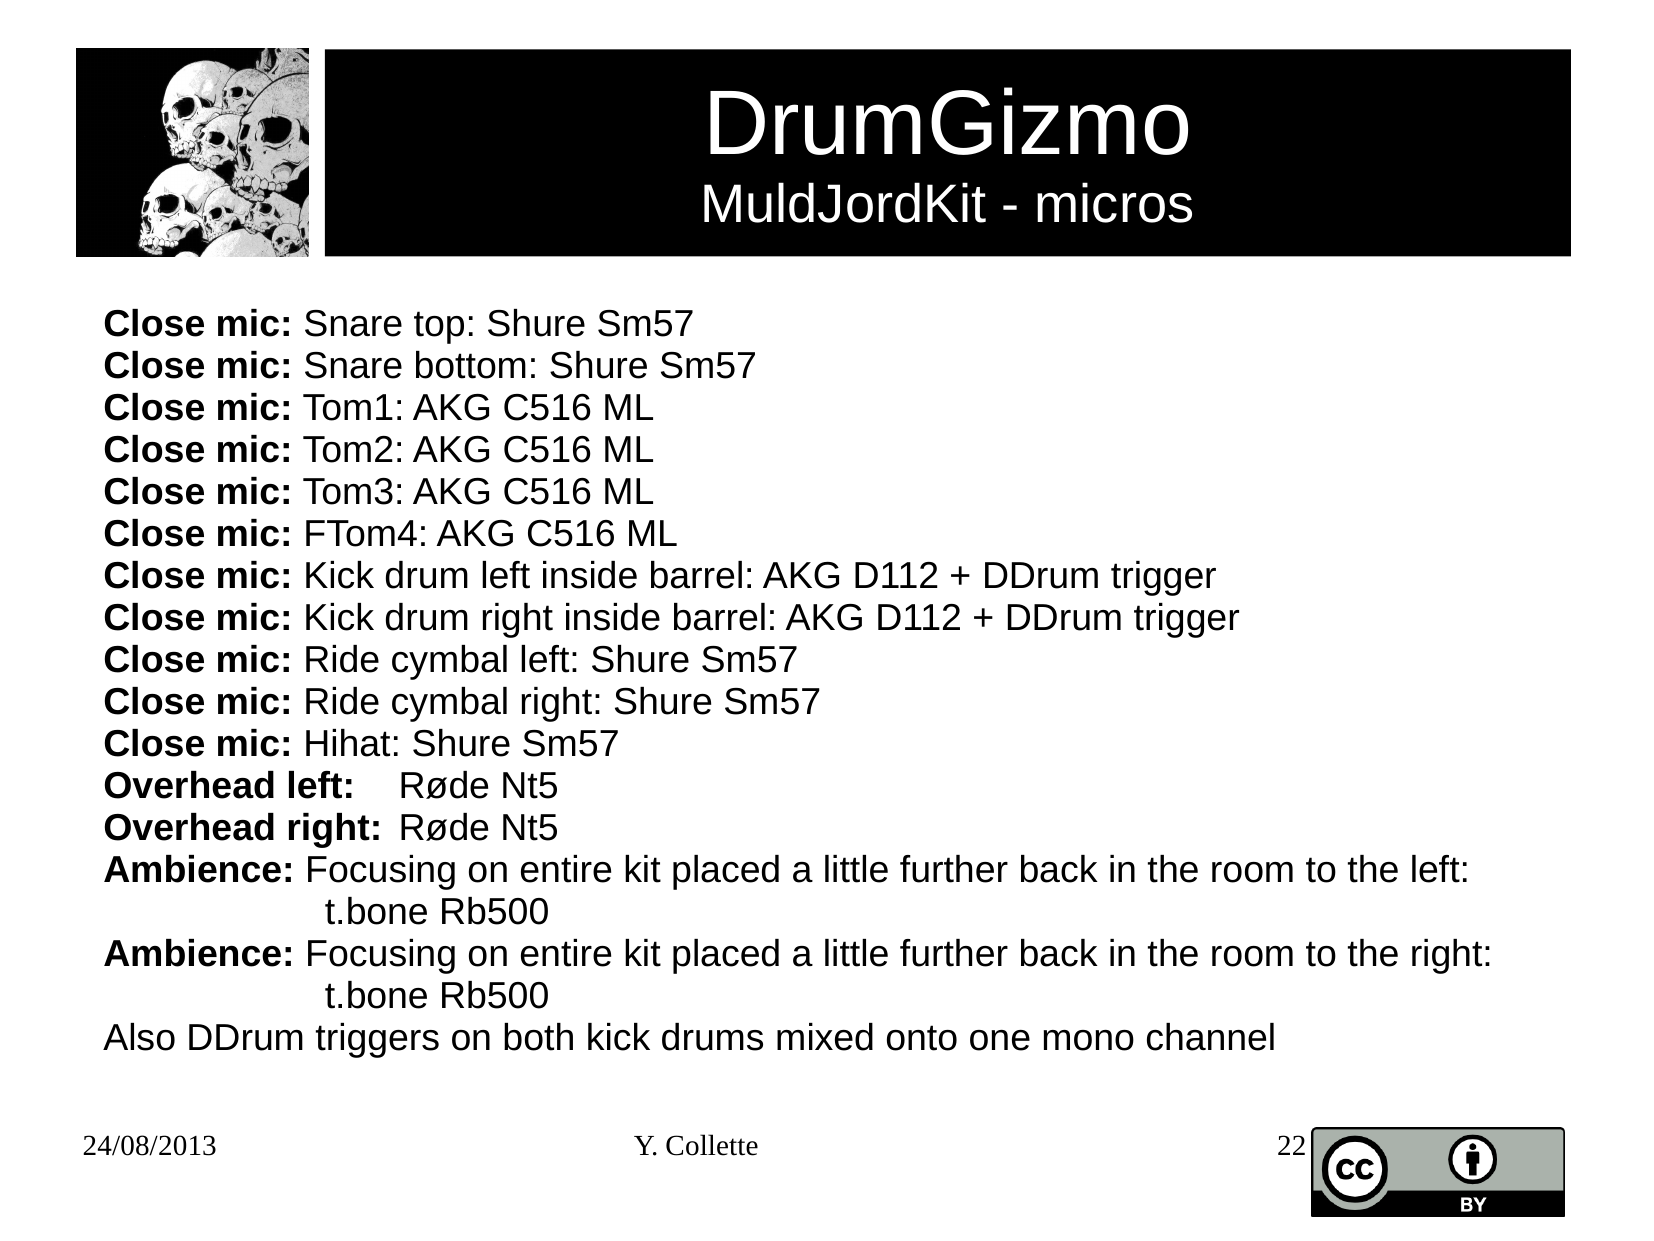

# DrumGizmo MuldJordKit - micros
Close mic: Snare top: Shure Sm57
Close mic: Snare bottom: Shure Sm57
Close mic: Tom1: AKG C516 ML
Close mic: Tom2: AKG C516 ML
Close mic: Tom3: AKG C516 ML
Close mic: FTom4: AKG C516 ML
Close mic: Kick drum left inside barrel: AKG D112 + DDrum trigger
Close mic: Kick drum right inside barrel: AKG D112 + DDrum trigger
Close mic: Ride cymbal left: Shure Sm57
Close mic: Ride cymbal right: Shure Sm57
Close mic: Hihat: Shure Sm57
Overhead left: 	Røde Nt5
Overhead right: 	Røde Nt5
Ambience: Focusing on entire kit placed a little further back in the room to the left:
			t.bone Rb500
Ambience: Focusing on entire kit placed a little further back in the room to the right:
			t.bone Rb500
Also DDrum triggers on both kick drums mixed onto one mono channel
Y. Collette
22